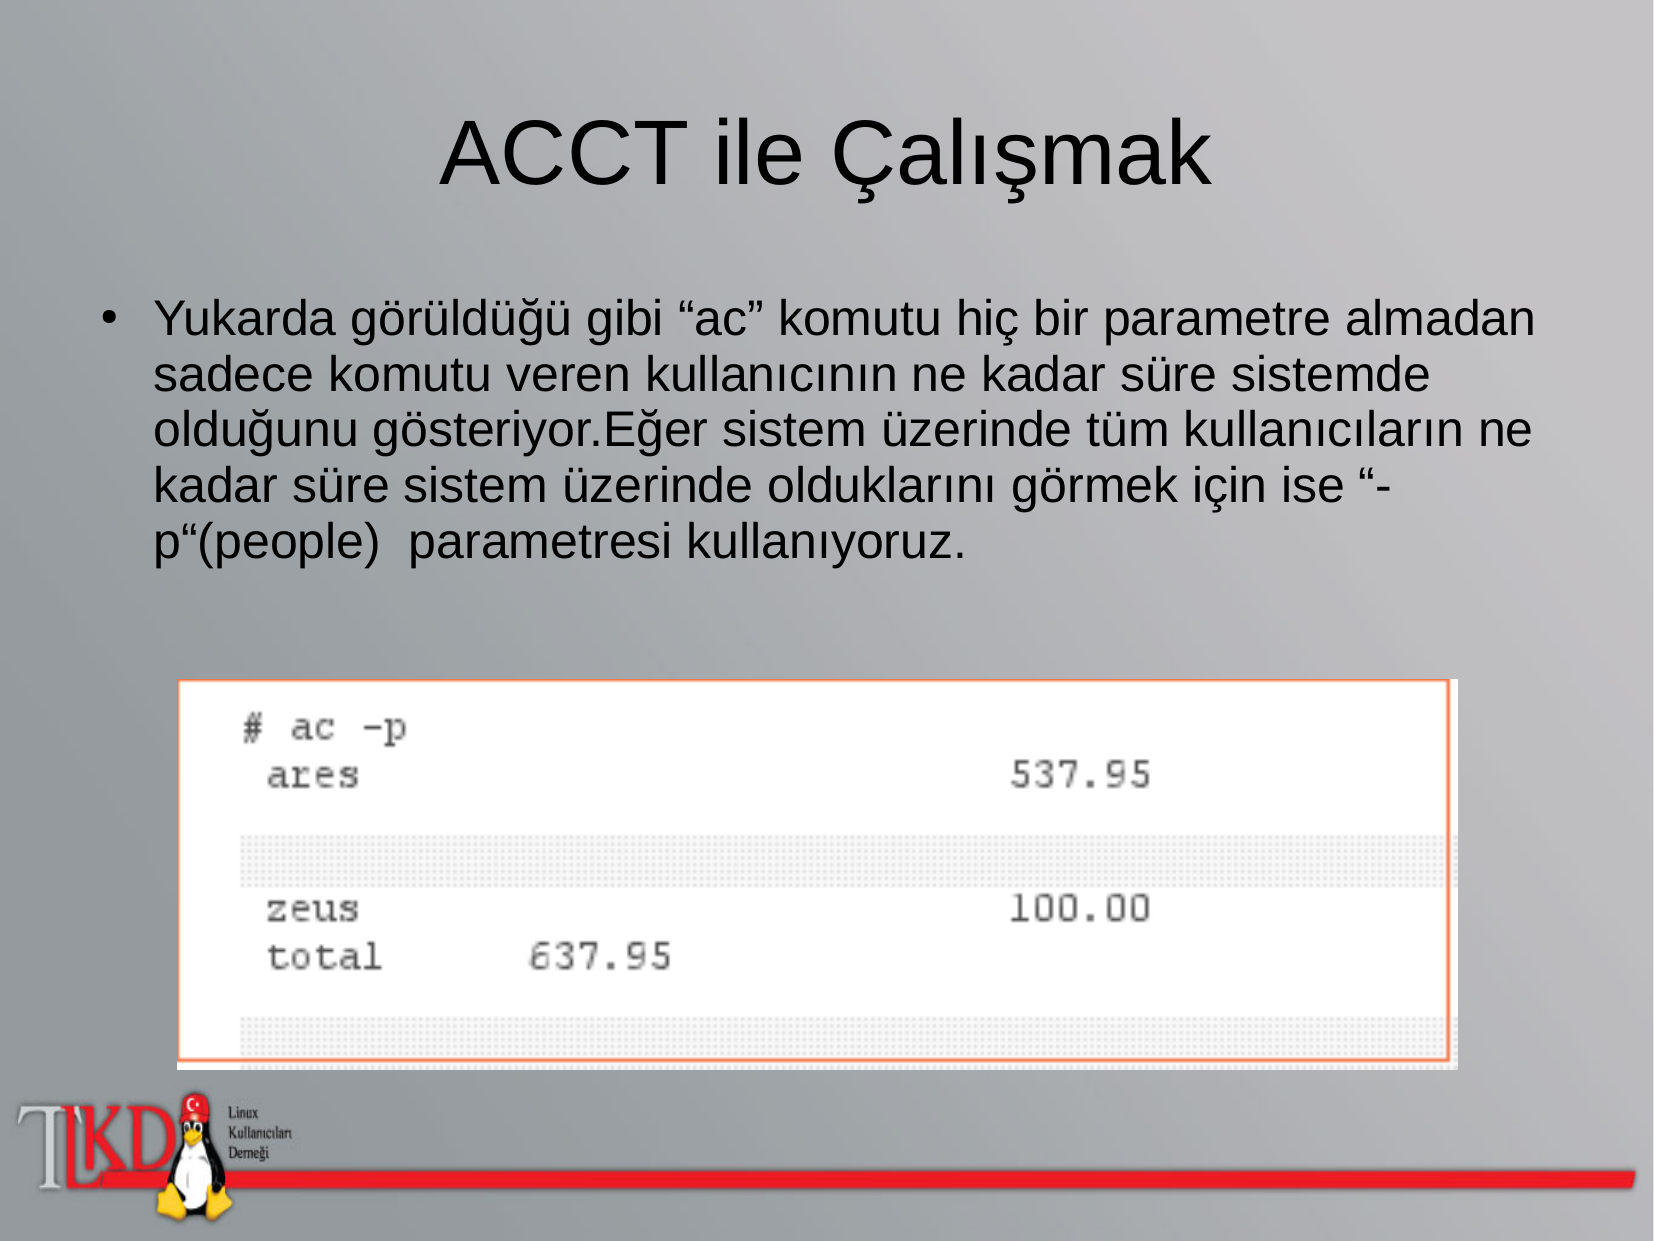

# ACCT ile Çalışmak
Yukarda görüldüğü gibi “ac” komutu hiç bir parametre almadan sadece komutu veren kullanıcının ne kadar süre sistemde olduğunu gösteriyor.Eğer sistem üzerinde tüm kullanıcıların ne kadar süre sistem üzerinde olduklarını görmek için ise “-p“(people) parametresi kullanıyoruz.